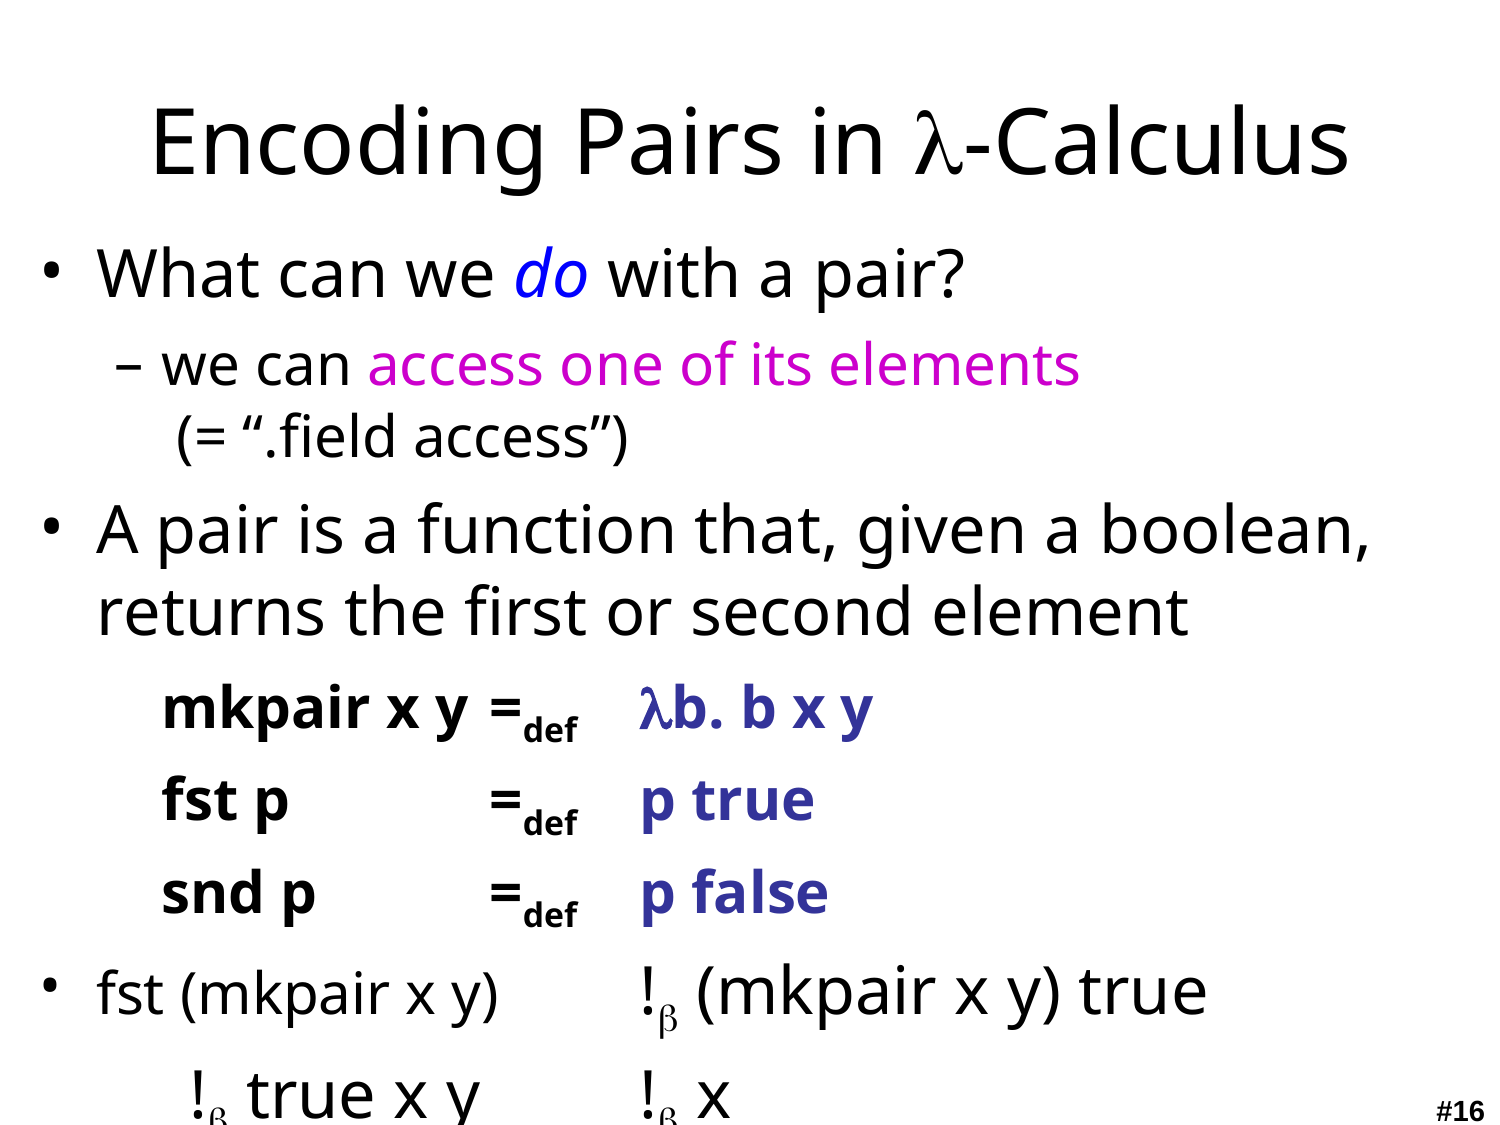

# Encoding Pairs in -Calculus
What can we do with a pair?
we can access one of its elements (= “.field access”)
A pair is a function that, given a boolean, returns the first or second element
	mkpair x y	=def	b. b x y
	fst p		=def	p true
	snd p		=def	p false
fst (mkpair x y)	! (mkpair x y) true
		! true x y 	! x
16